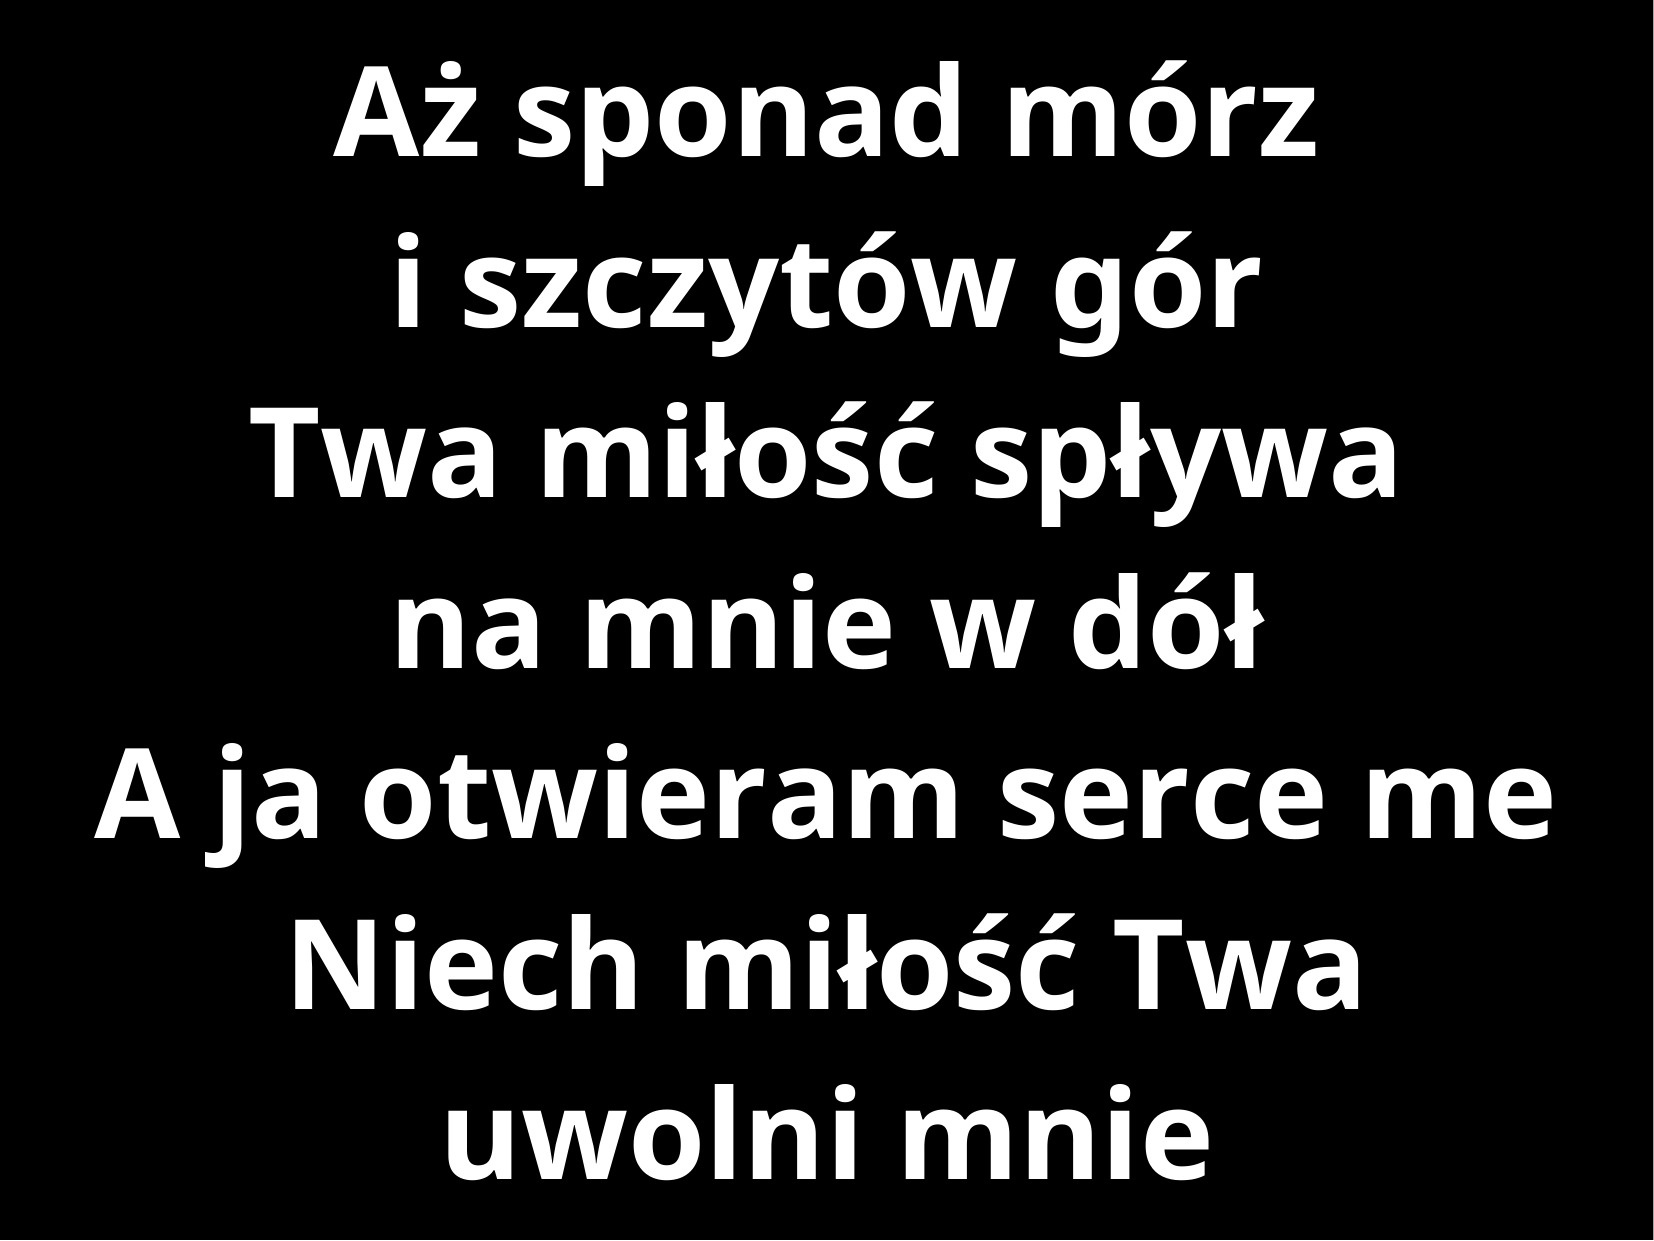

# Aż sponad mórz i szczytów gór Twa miłość spływa na mnie w dół A ja otwieram serce me Niech miłość Twa uwolni mnie